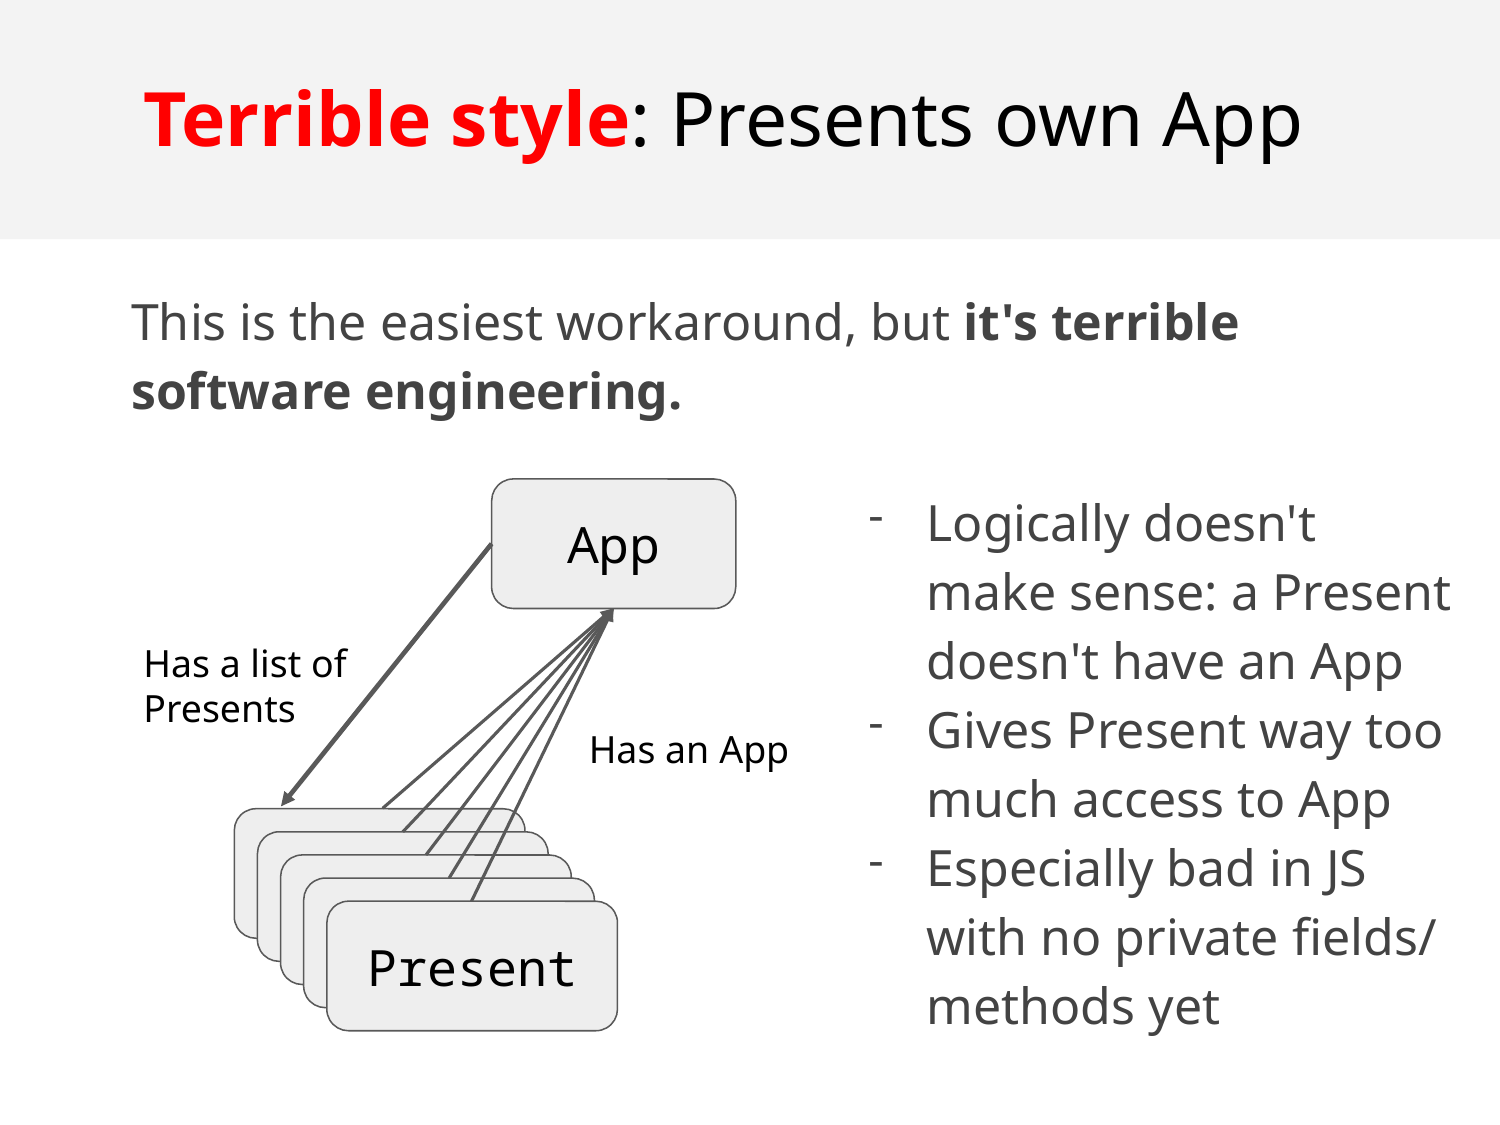

# Terrible style: Presents own App
This is the easiest workaround, but it's terrible software engineering.
Logically doesn't make sense: a Present doesn't have an App
Gives Present way too much access to App
Especially bad in JS with no private fields/ methods yet
App
Has a list of Presents
Has an App
Present
Present
Present
Present
Present